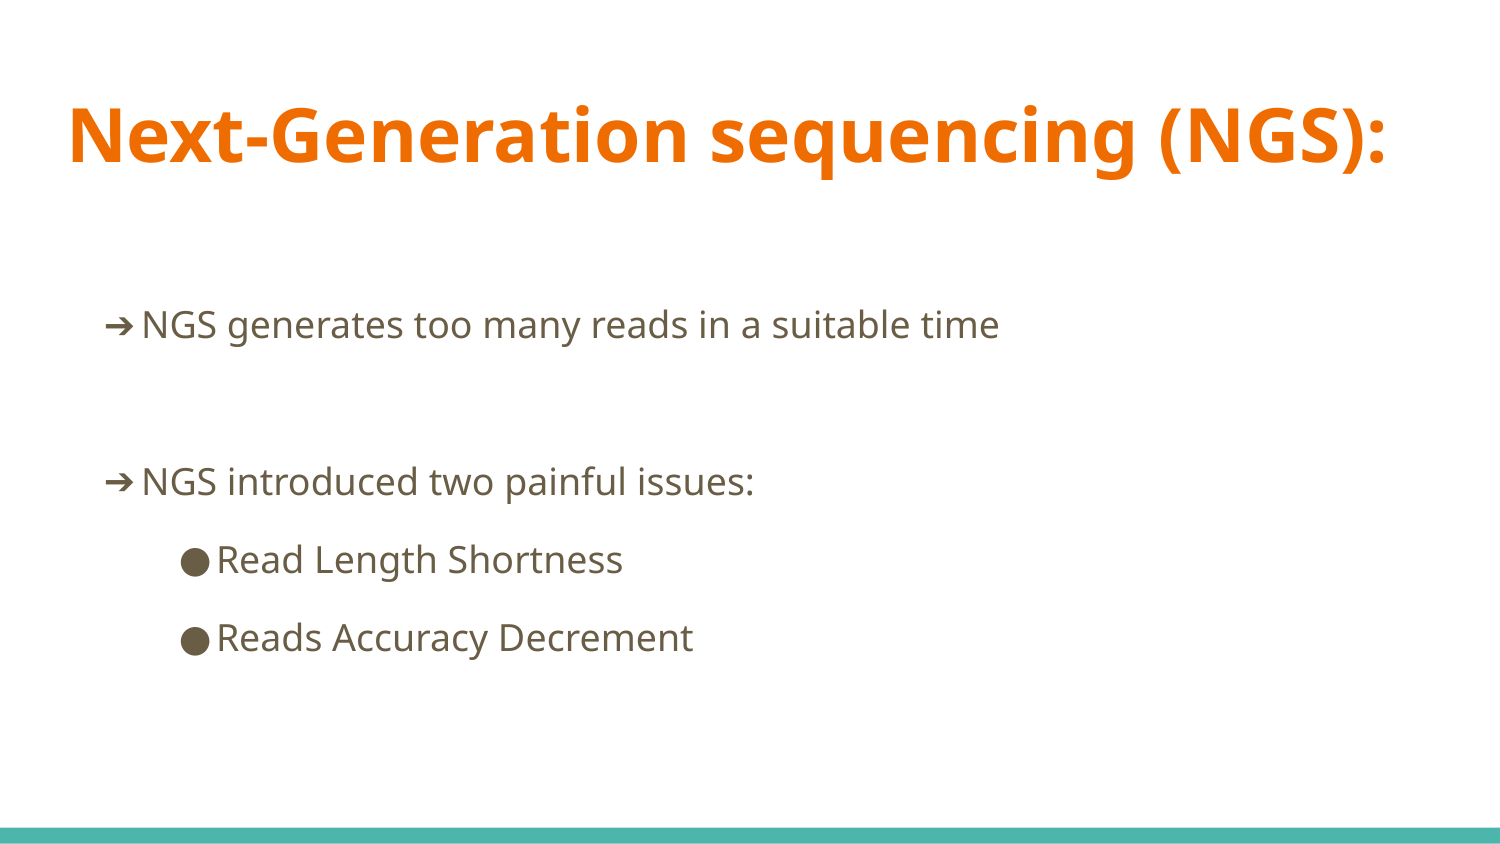

# Next-Generation sequencing (NGS):
NGS generates too many reads in a suitable time
NGS introduced two painful issues:
Read Length Shortness
Reads Accuracy Decrement